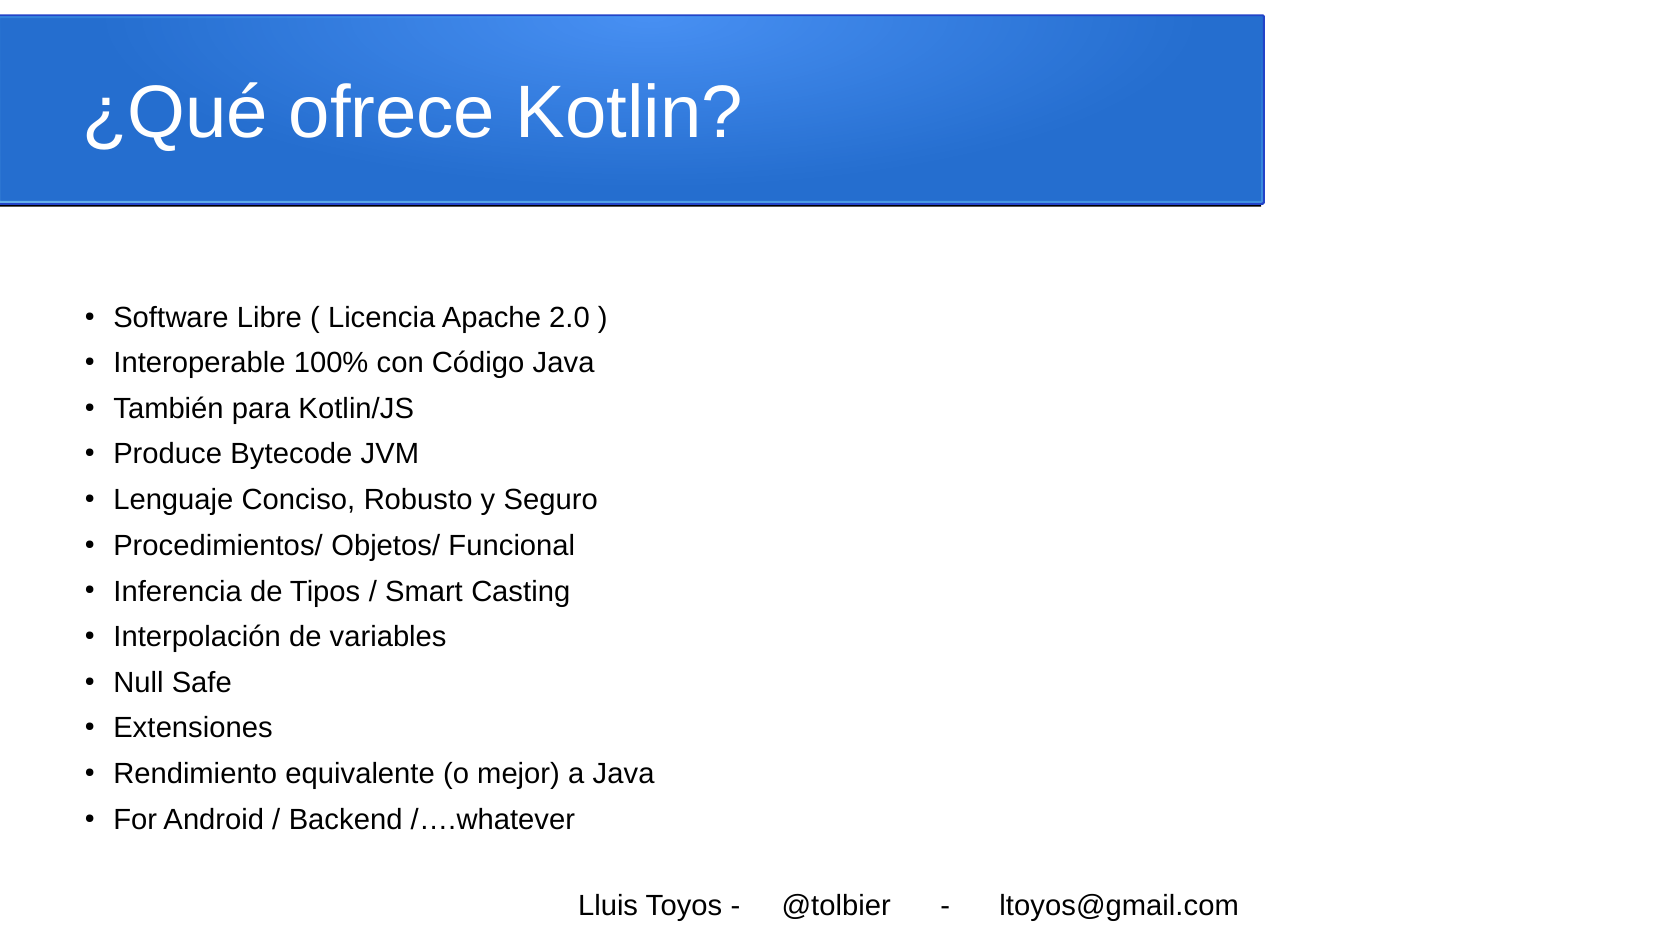

# ¿Qué ofrece Kotlin?
Software Libre ( Licencia Apache 2.0 )
Interoperable 100% con Código Java
También para Kotlin/JS
Produce Bytecode JVM
Lenguaje Conciso, Robusto y Seguro
Procedimientos/ Objetos/ Funcional
Inferencia de Tipos / Smart Casting
Interpolación de variables
Null Safe
Extensiones
Rendimiento equivalente (o mejor) a Java
For Android / Backend /….whatever